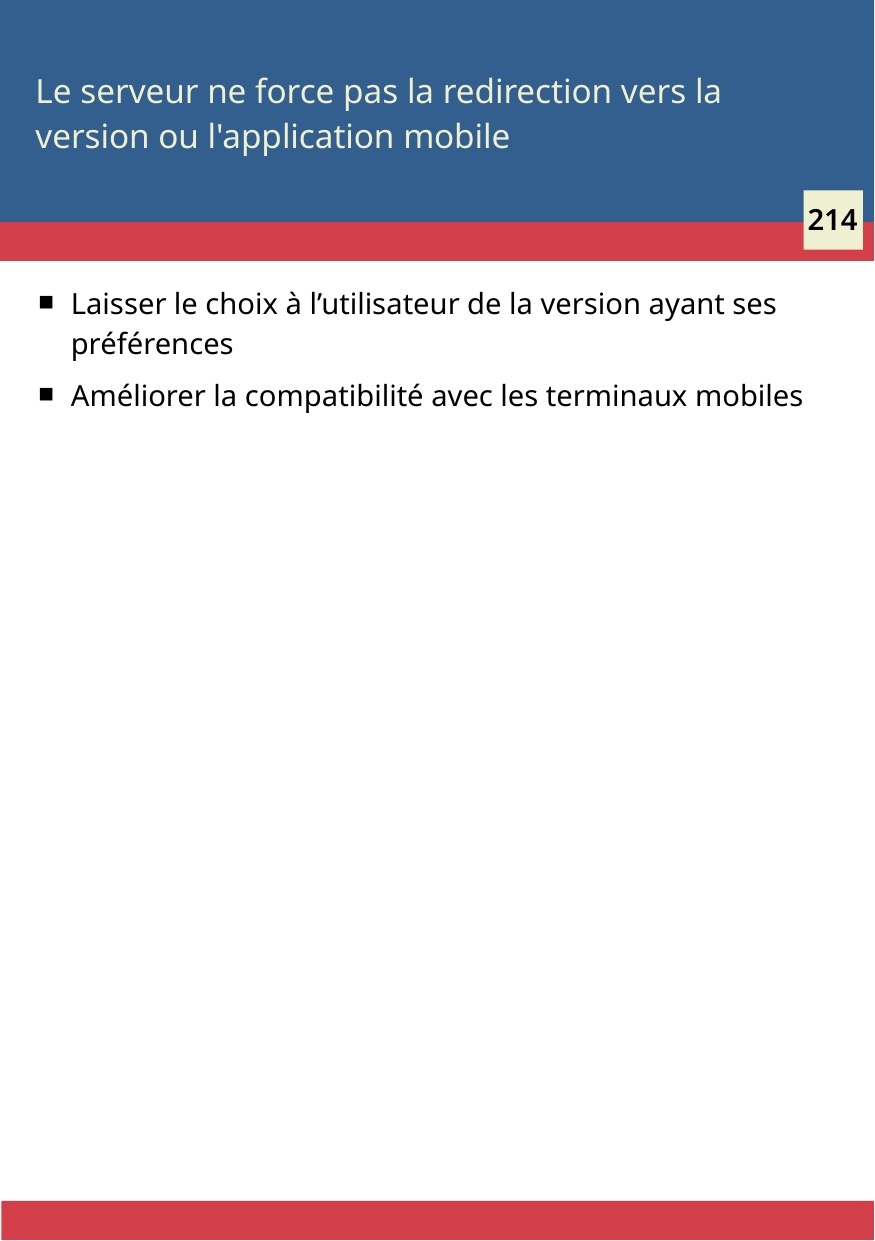

# Le serveur ne force pas la redirection vers la version ou l'application mobile
214
Laisser le choix à l’utilisateur de la version ayant ses préférences
Améliorer la compatibilité avec les terminaux mobiles